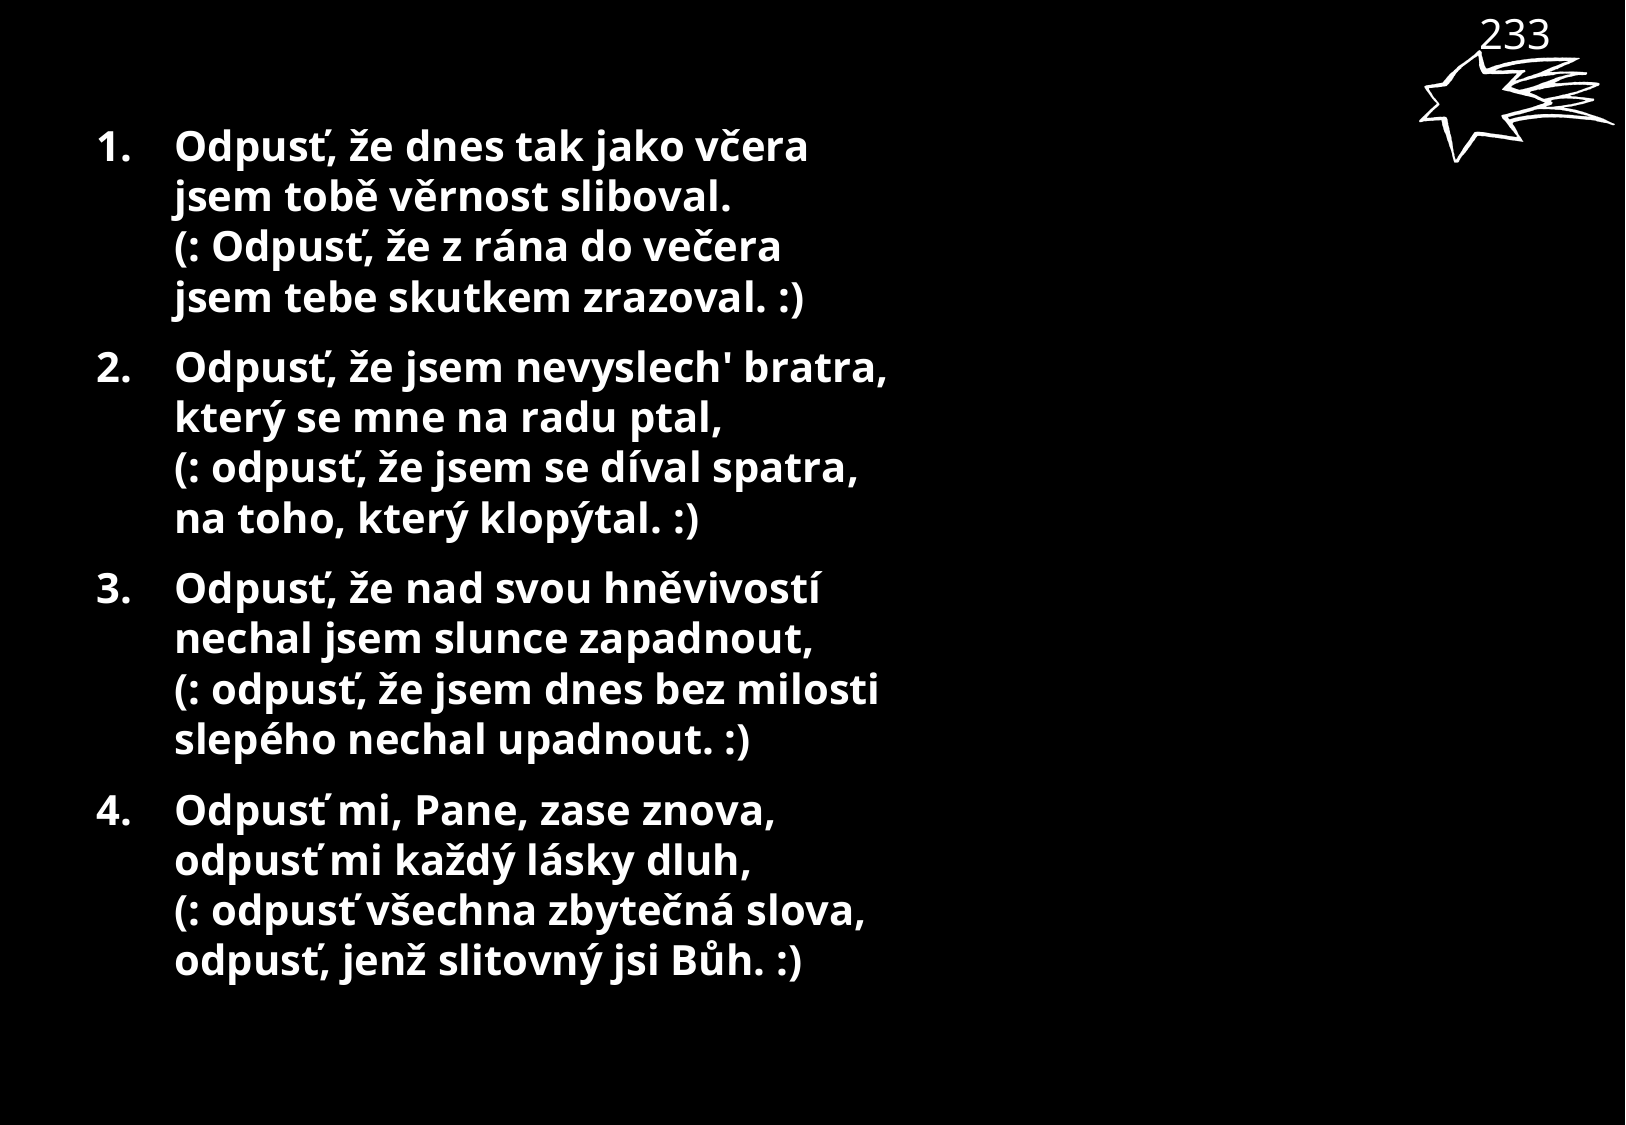

233
# 1. 	Odpusť, že dnes tak jako včera jsem tobě věrnost sliboval. (: Odpusť, že z rána do večera jsem tebe skutkem zrazoval. :)
2.	Odpusť, že jsem nevyslech' bratra,
který se mne na radu ptal,
(: odpusť, že jsem se díval spatra,
na toho, který klopýtal. :)
3.	Odpusť, že nad svou hněvivostí
nechal jsem slunce zapadnout,
(: odpusť, že jsem dnes bez milosti
slepého nechal upadnout. :)
4.	Odpusť mi, Pane, zase znova,
odpusť mi každý lásky dluh,
(: odpusť všechna zbytečná slova,
odpusť, jenž slitovný jsi Bůh. :)